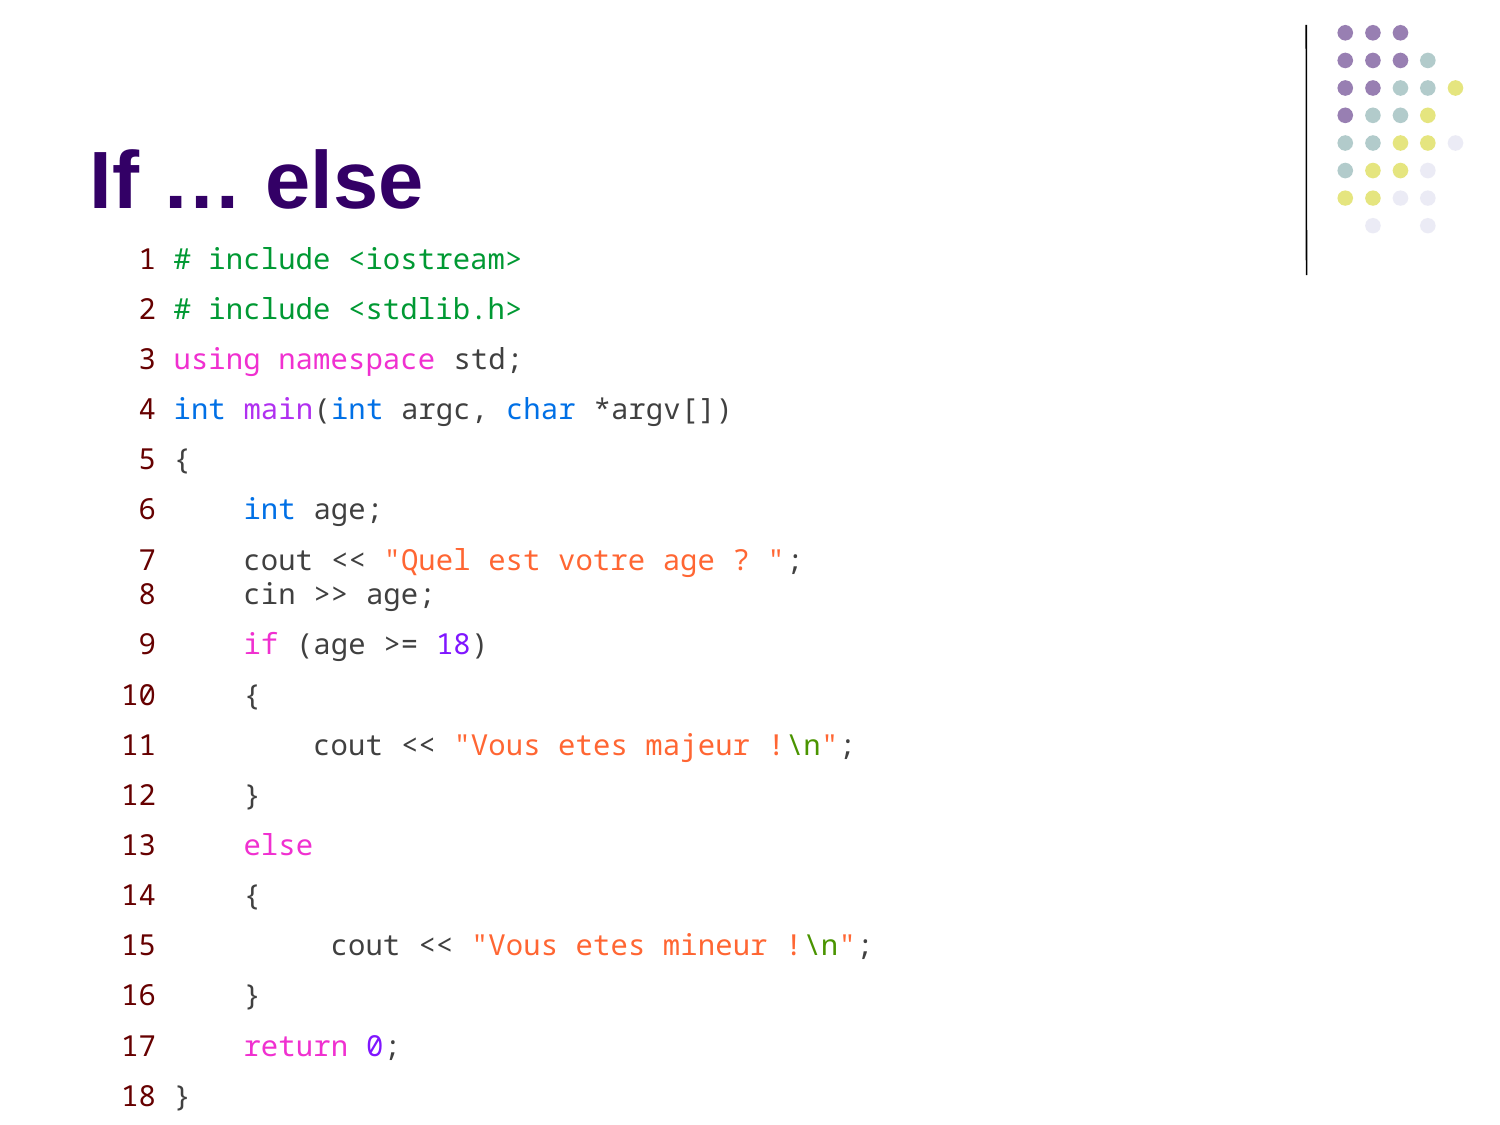

# If … else
 1 # include <iostream>
 2 # include <stdlib.h>
 3 using namespace std;
 4 int main(int argc, char *argv[])
 5 {
 6 int age;
 7 cout << "Quel est votre age ? ";
 8 cin >> age;
 9 if (age >= 18)
10 {
11 cout << "Vous etes majeur !\n";
12 }
13 else
14 {
15 cout << "Vous etes mineur !\n";
16 }
17 return 0;
18 }